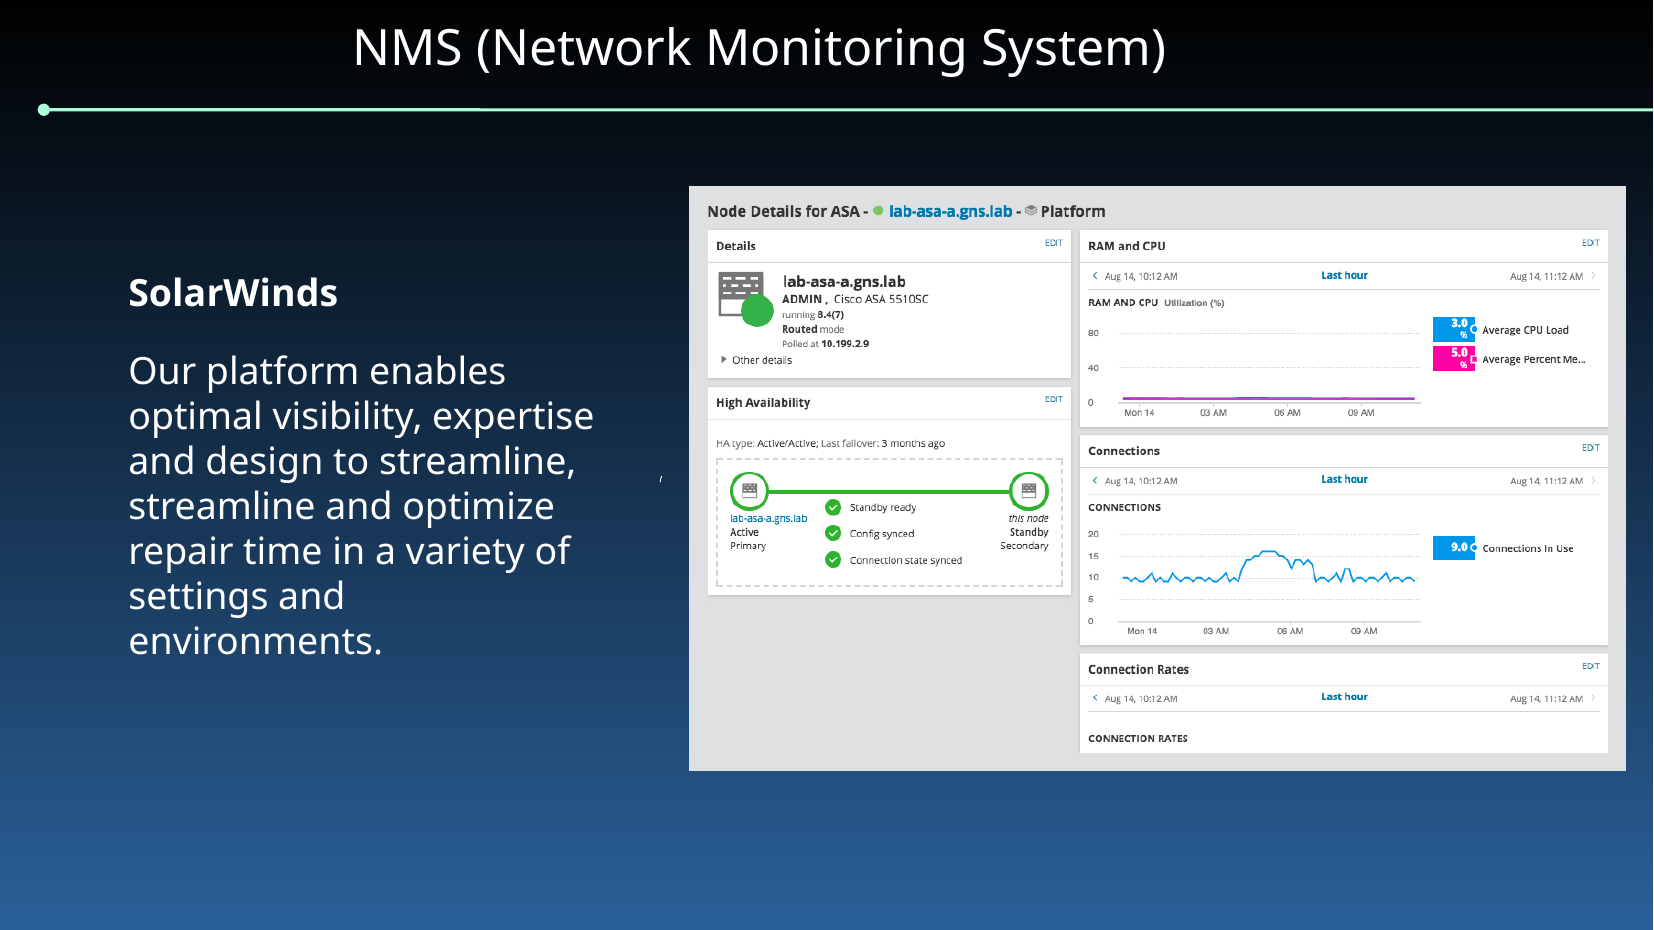

# NMS (Network Monitoring System)
SolarWinds
Our platform enables optimal visibility, expertise and design to streamline, streamline and optimize repair time in a variety of settings and environments.